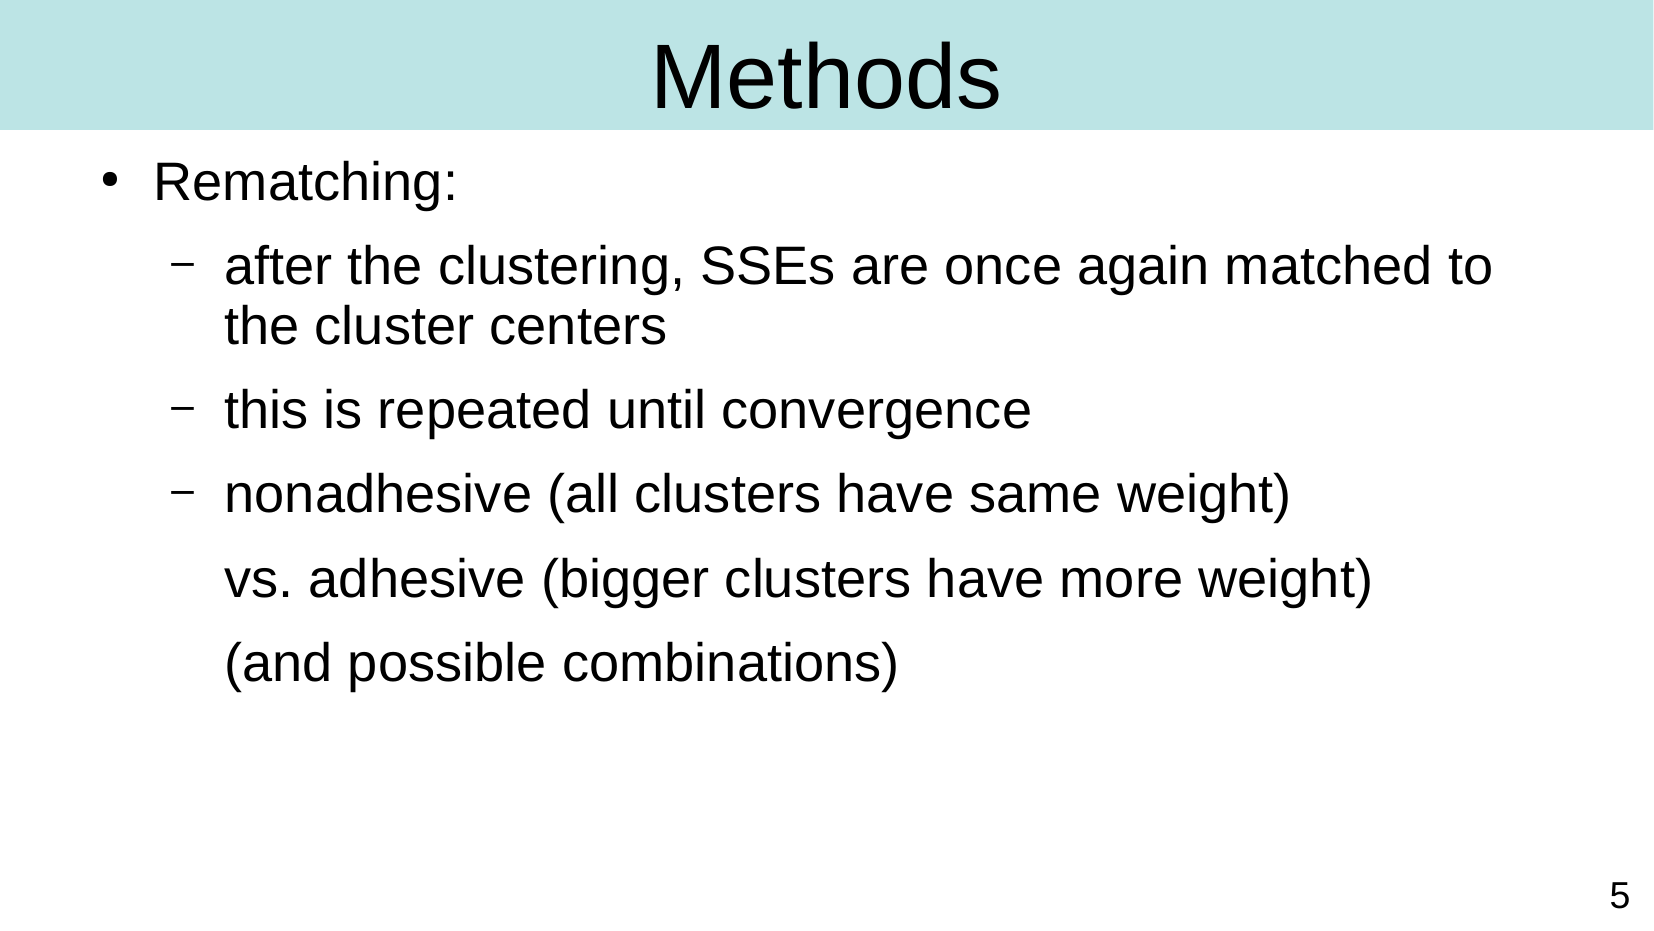

# Methods
Rematching:
after the clustering, SSEs are once again matched to the cluster centers
this is repeated until convergence
nonadhesive (all clusters have same weight)
vs. adhesive (bigger clusters have more weight)
(and possible combinations)